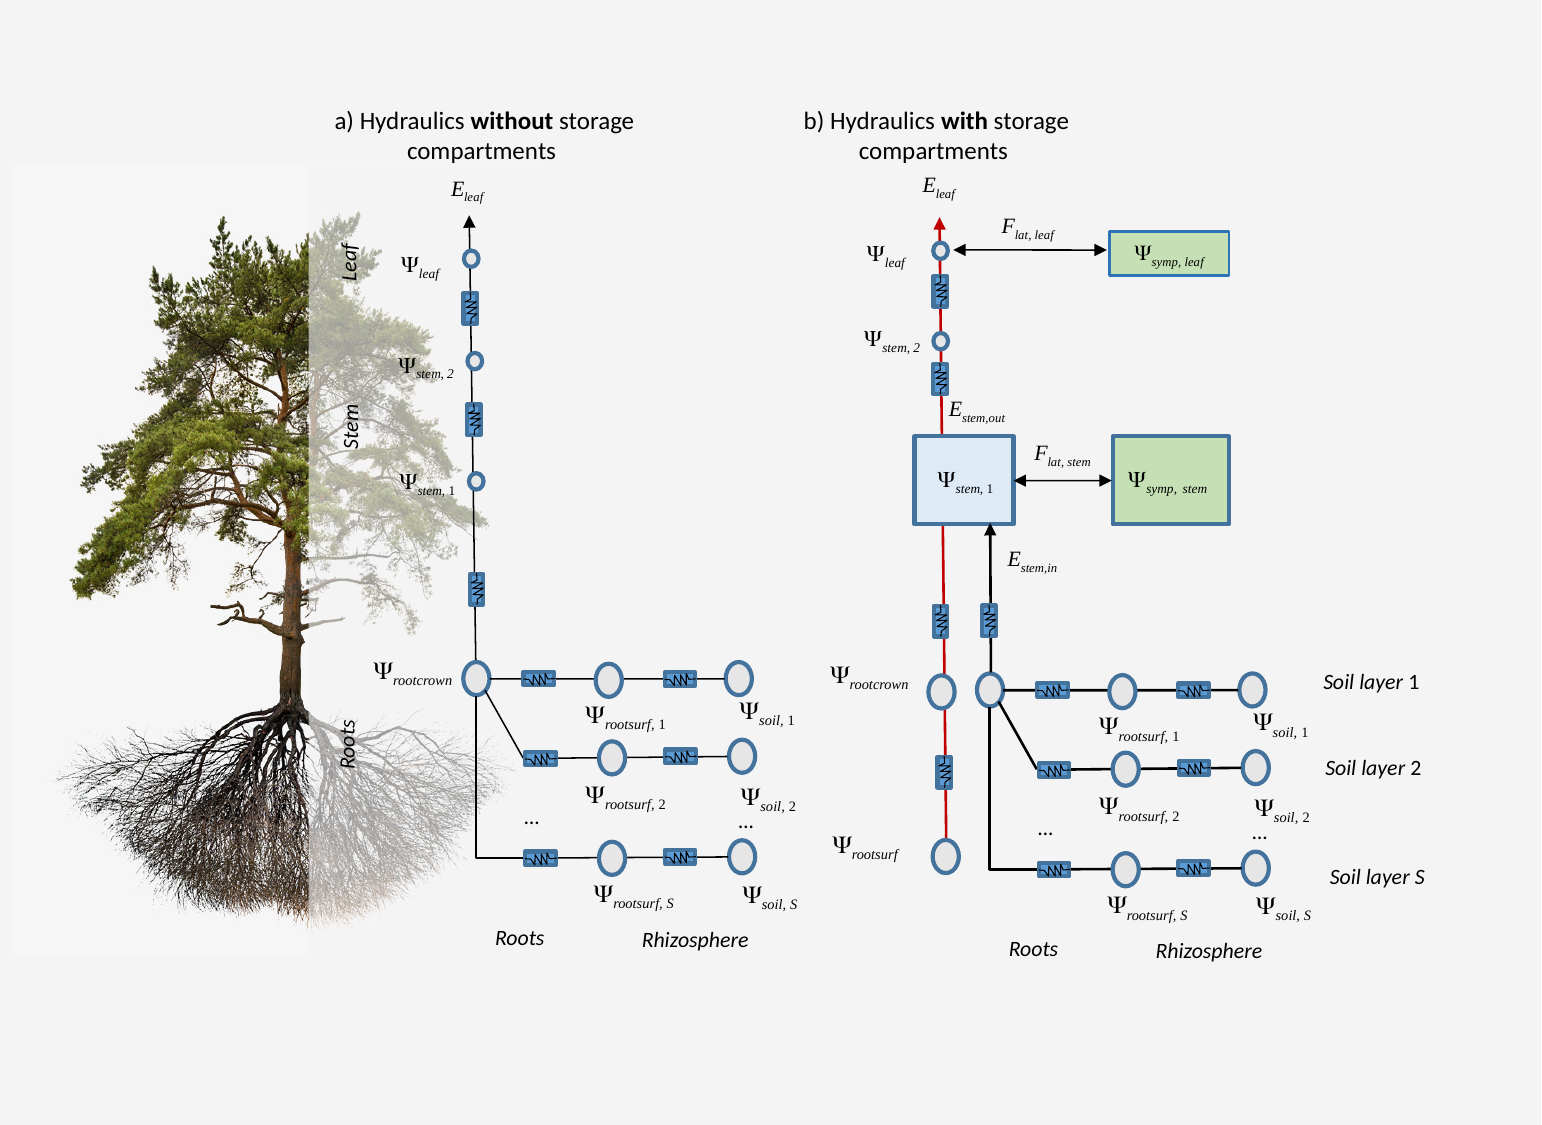

b) Hydraulics with storage compartments
 a) Hydraulics without storage compartments
Eleaf
Eleaf
Flat, leaf
leaf
symp, leaf
Leaf
leaf
stem, 2
stem, 2
Estem,out
Stem
Flat, stem
symp, stem
stem, 1
stem, 1
Estem,in
rootcrown
rootcrown
Soil layer 1
soil, 1
rootsurf, 1
soil, 1
rootsurf, 1
Roots
Soil layer 2
rootsurf, 2
soil, 2
rootsurf, 2
soil, 2
…
…
…
…
rootsurf
Soil layer S
rootsurf, S
soil, S
rootsurf, S
soil, S
Roots
Rhizosphere
Roots
Rhizosphere